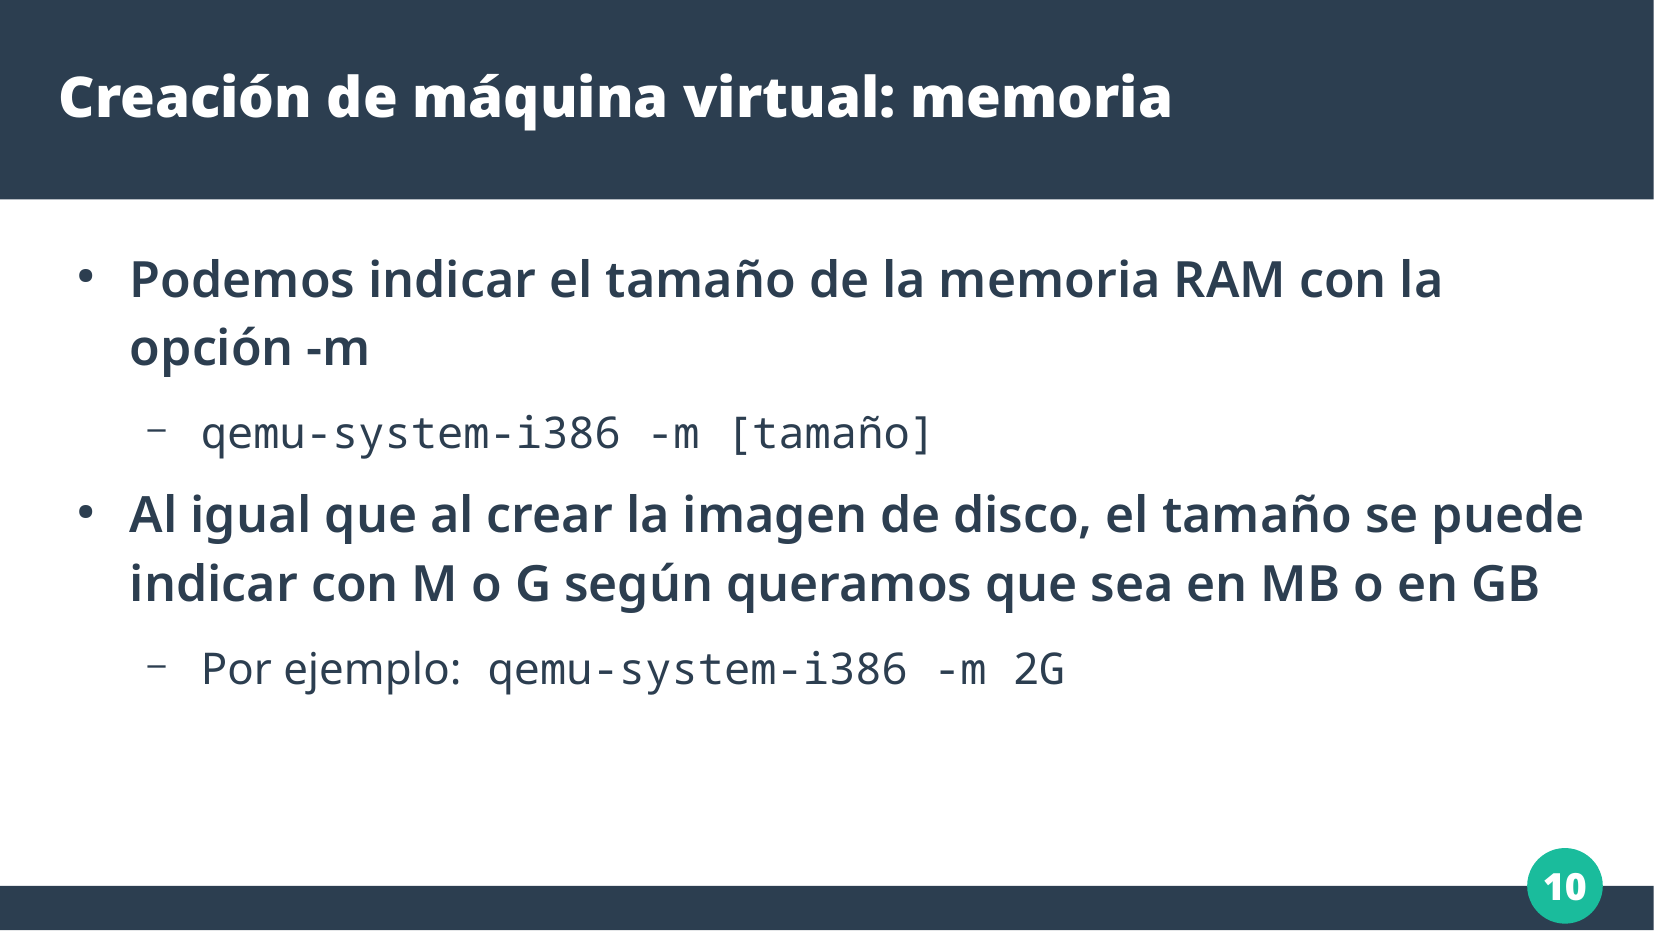

# Creación de máquina virtual: memoria
Podemos indicar el tamaño de la memoria RAM con la opción -m
qemu-system-i386 -m [tamaño]
Al igual que al crear la imagen de disco, el tamaño se puede indicar con M o G según queramos que sea en MB o en GB
Por ejemplo: qemu-system-i386 -m 2G